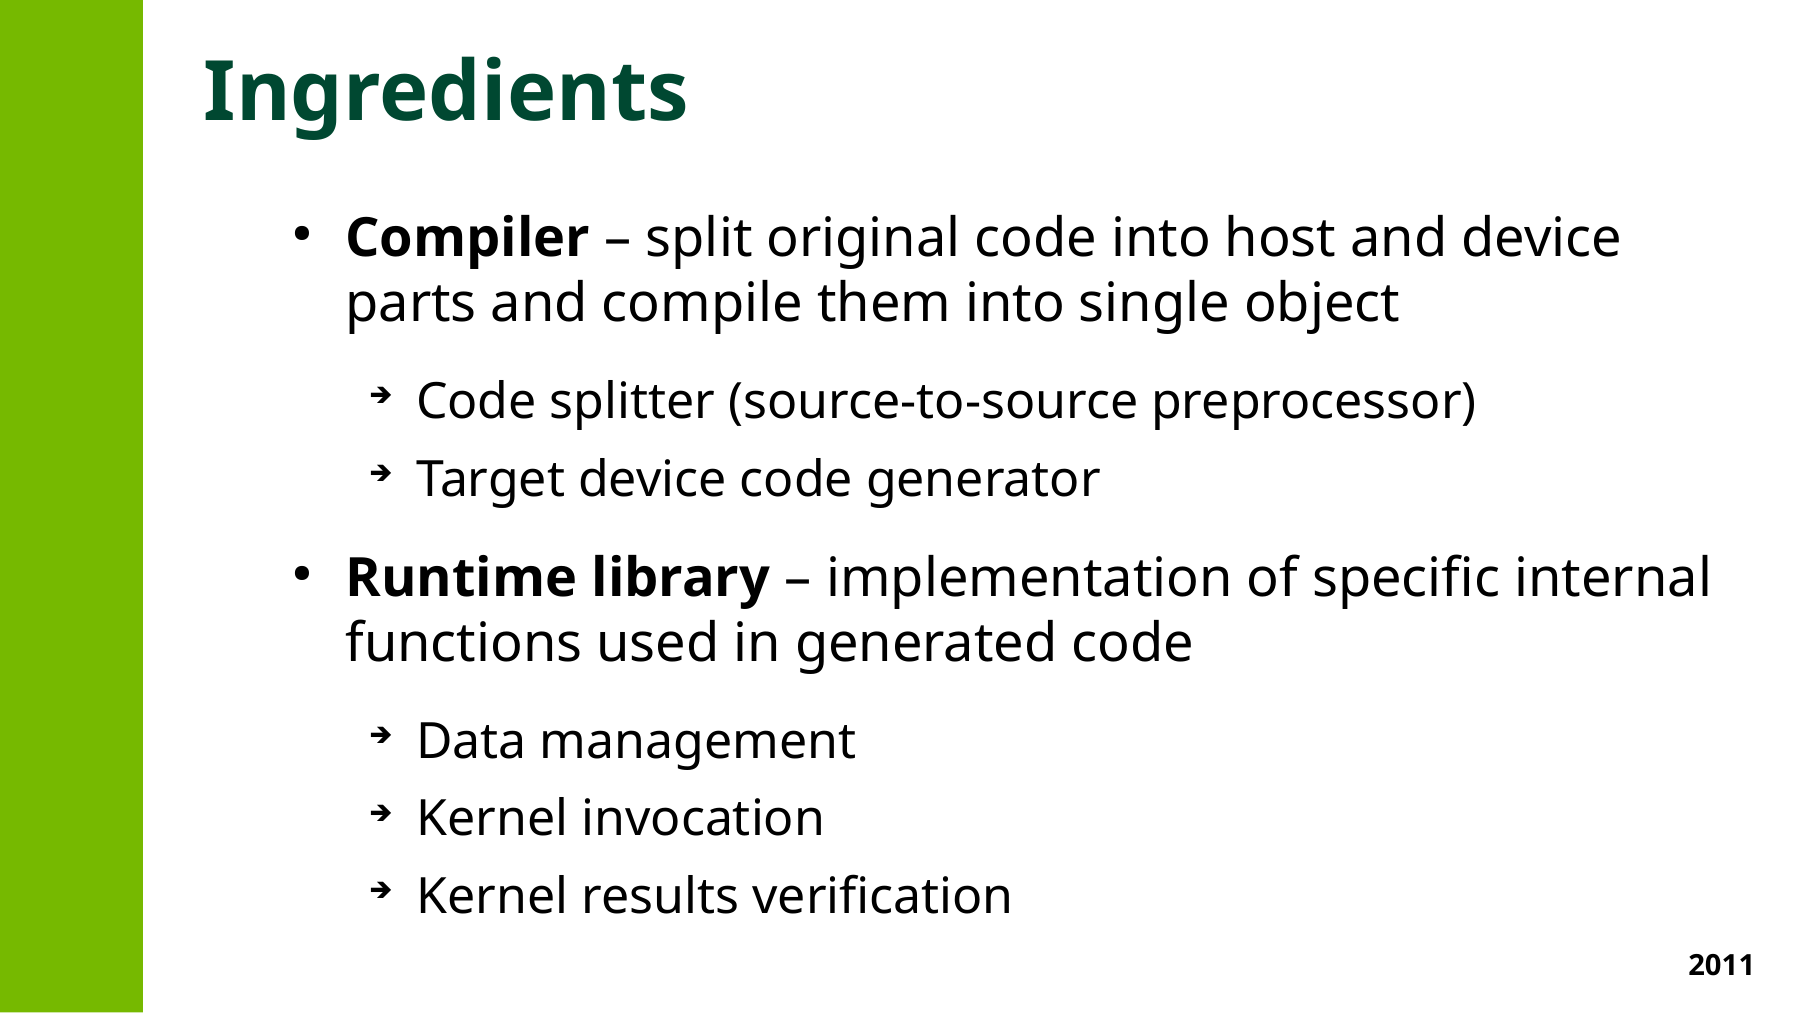

# Ingredients
Compiler – split original code into host and device parts and compile them into single object
Code splitter (source-to-source preprocessor)
Target device code generator
Runtime library – implementation of specific internal functions used in generated code
Data management
Kernel invocation
Kernel results verification